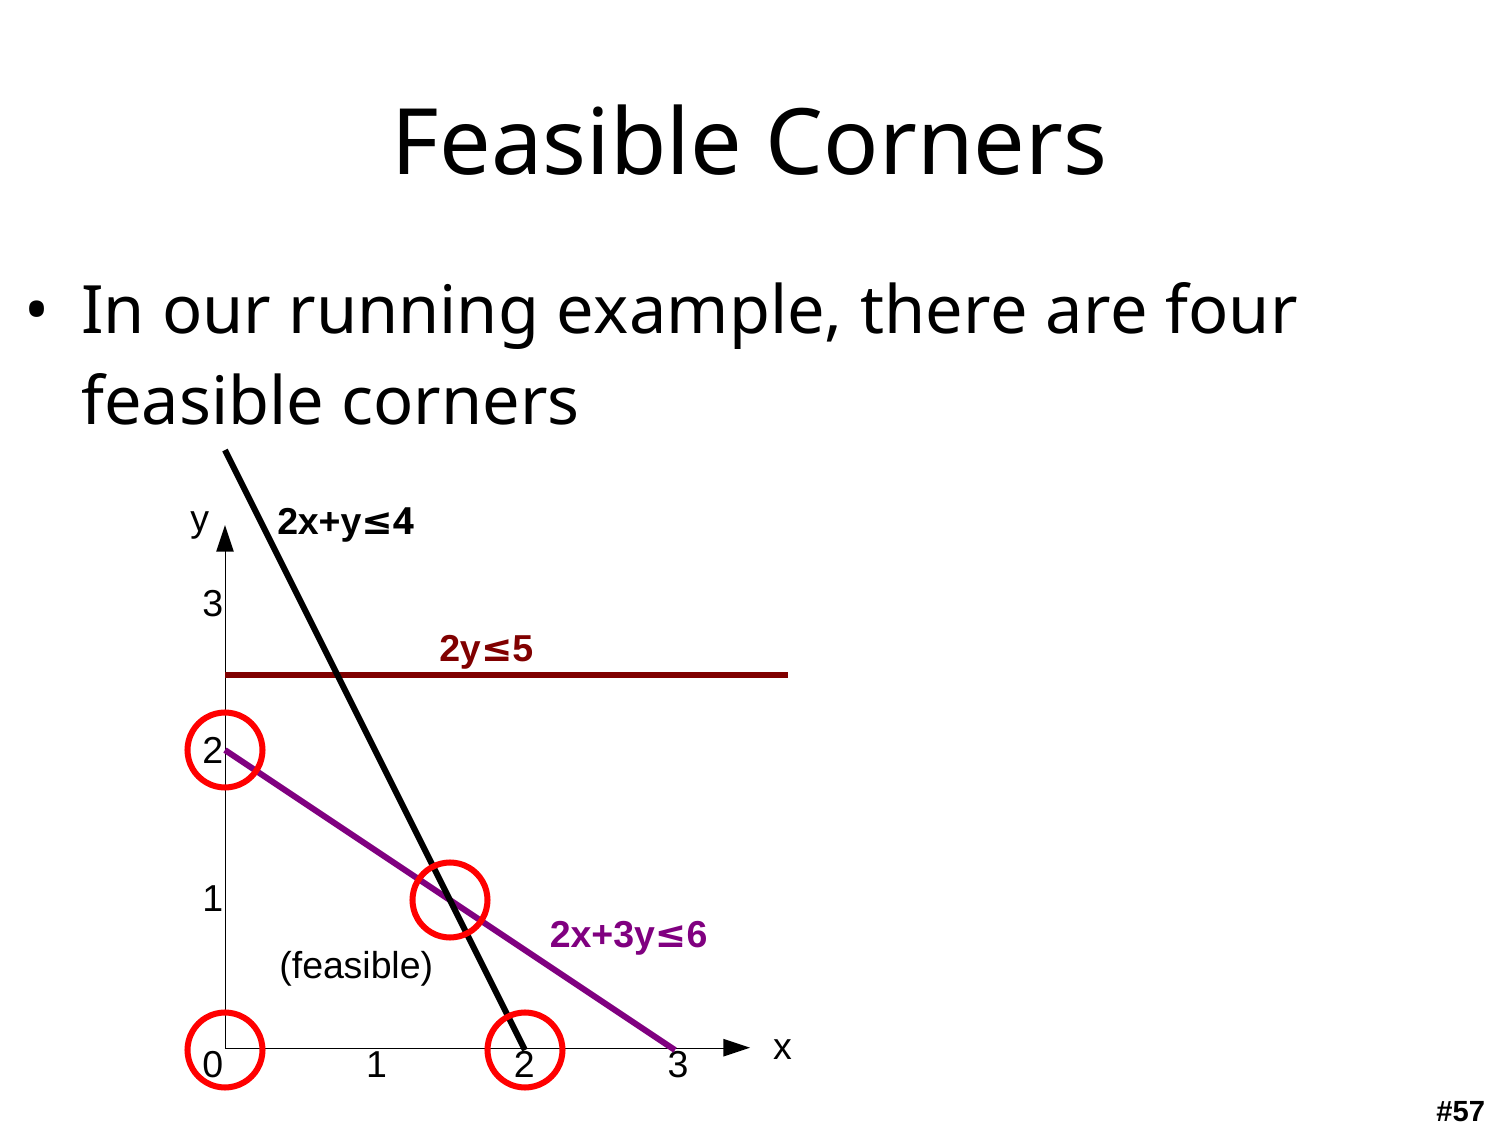

# Feasible Corners
In our running example, there are four feasible corners
2x+y≤4
y
3
2y≤5
2
1
2x+3y≤6
(feasible)
x
0
1
2
3
57